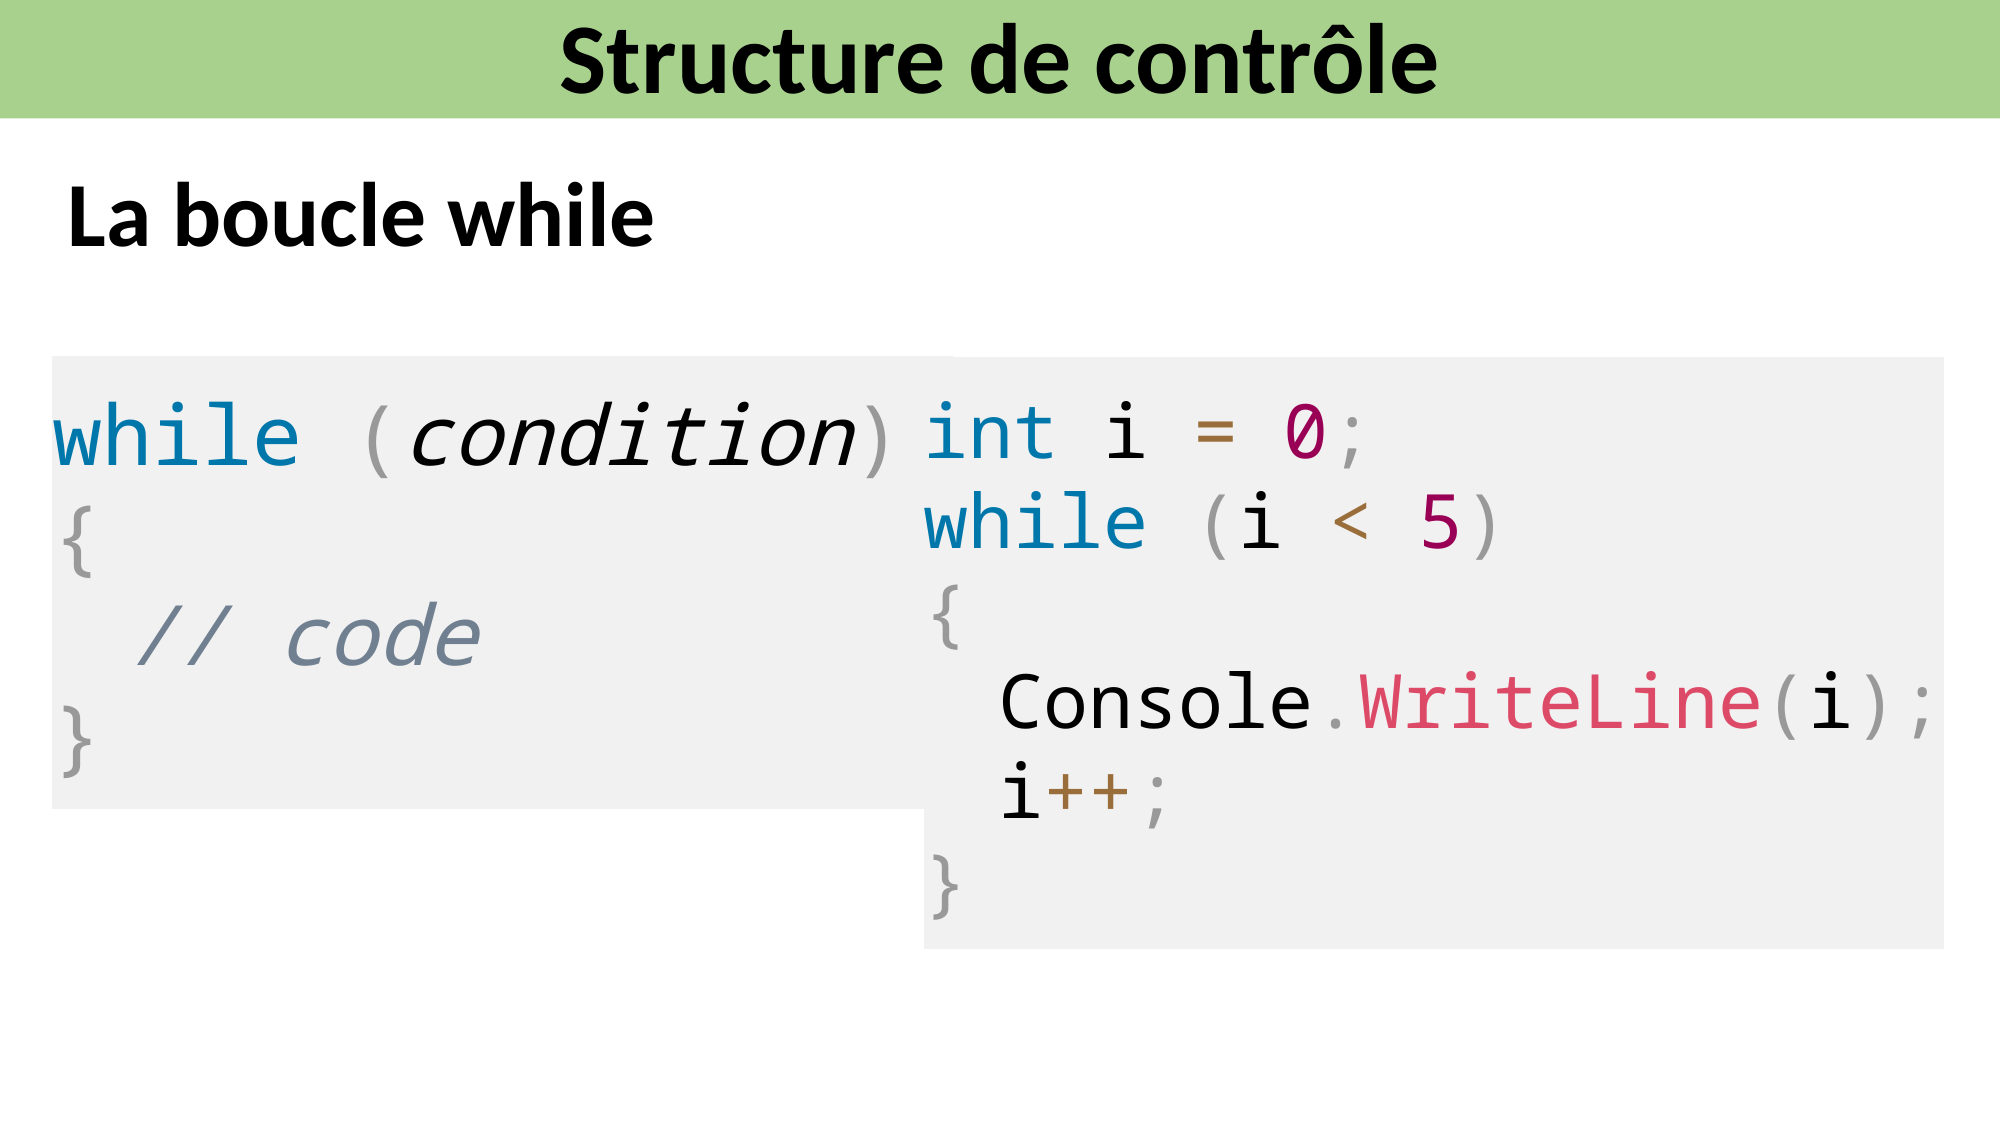

# Structure de contrôle
La boucle while
while (condition)
{
	// code
}
int i = 0;
while (i < 5)
{
	Console.WriteLine(i);
	i++;
}